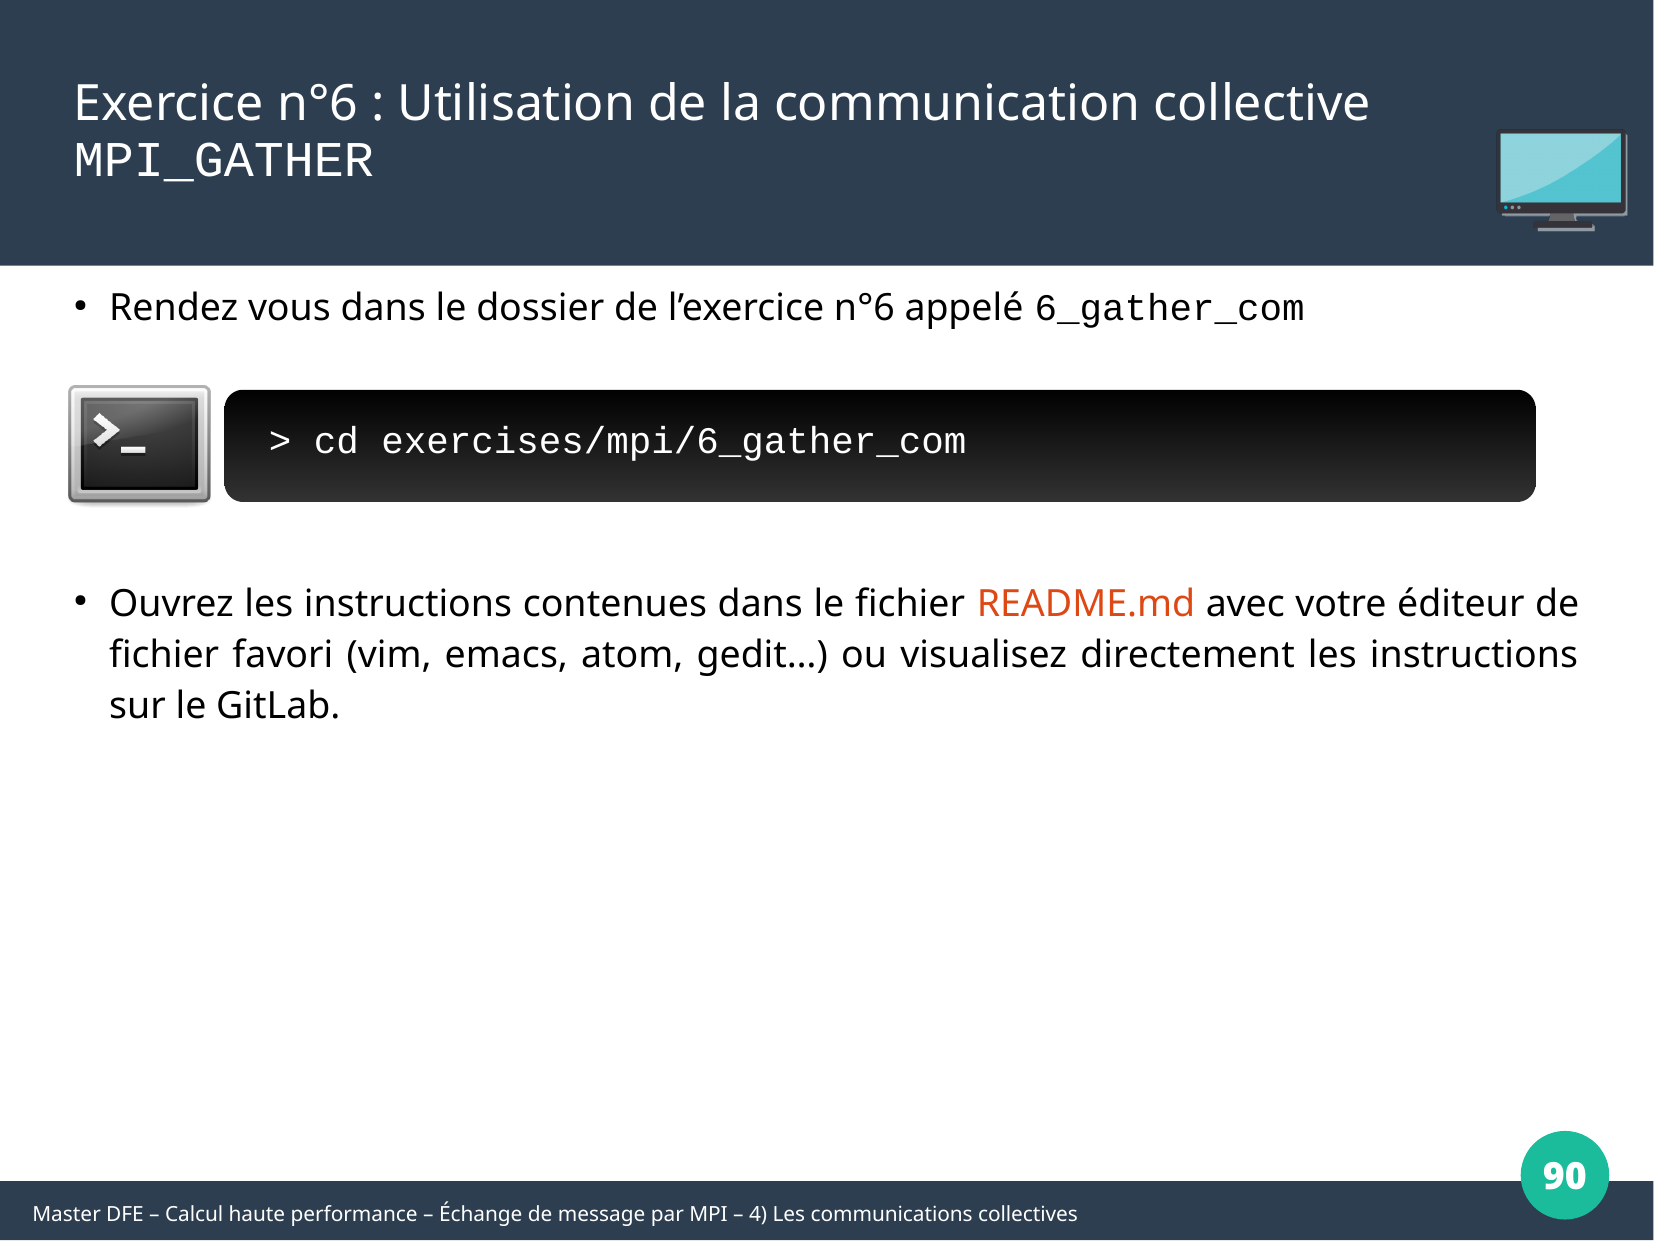

Exercice n°6 : Utilisation de la communication collective MPI_GATHER
Rendez vous dans le dossier de l’exercice n°6 appelé 6_gather_com
> cd exercises/mpi/6_gather_com
Ouvrez les instructions contenues dans le fichier README.md avec votre éditeur de fichier favori (vim, emacs, atom, gedit…) ou visualisez directement les instructions sur le GitLab.
90
Master DFE – Calcul haute performance – Échange de message par MPI – 4) Les communications collectives